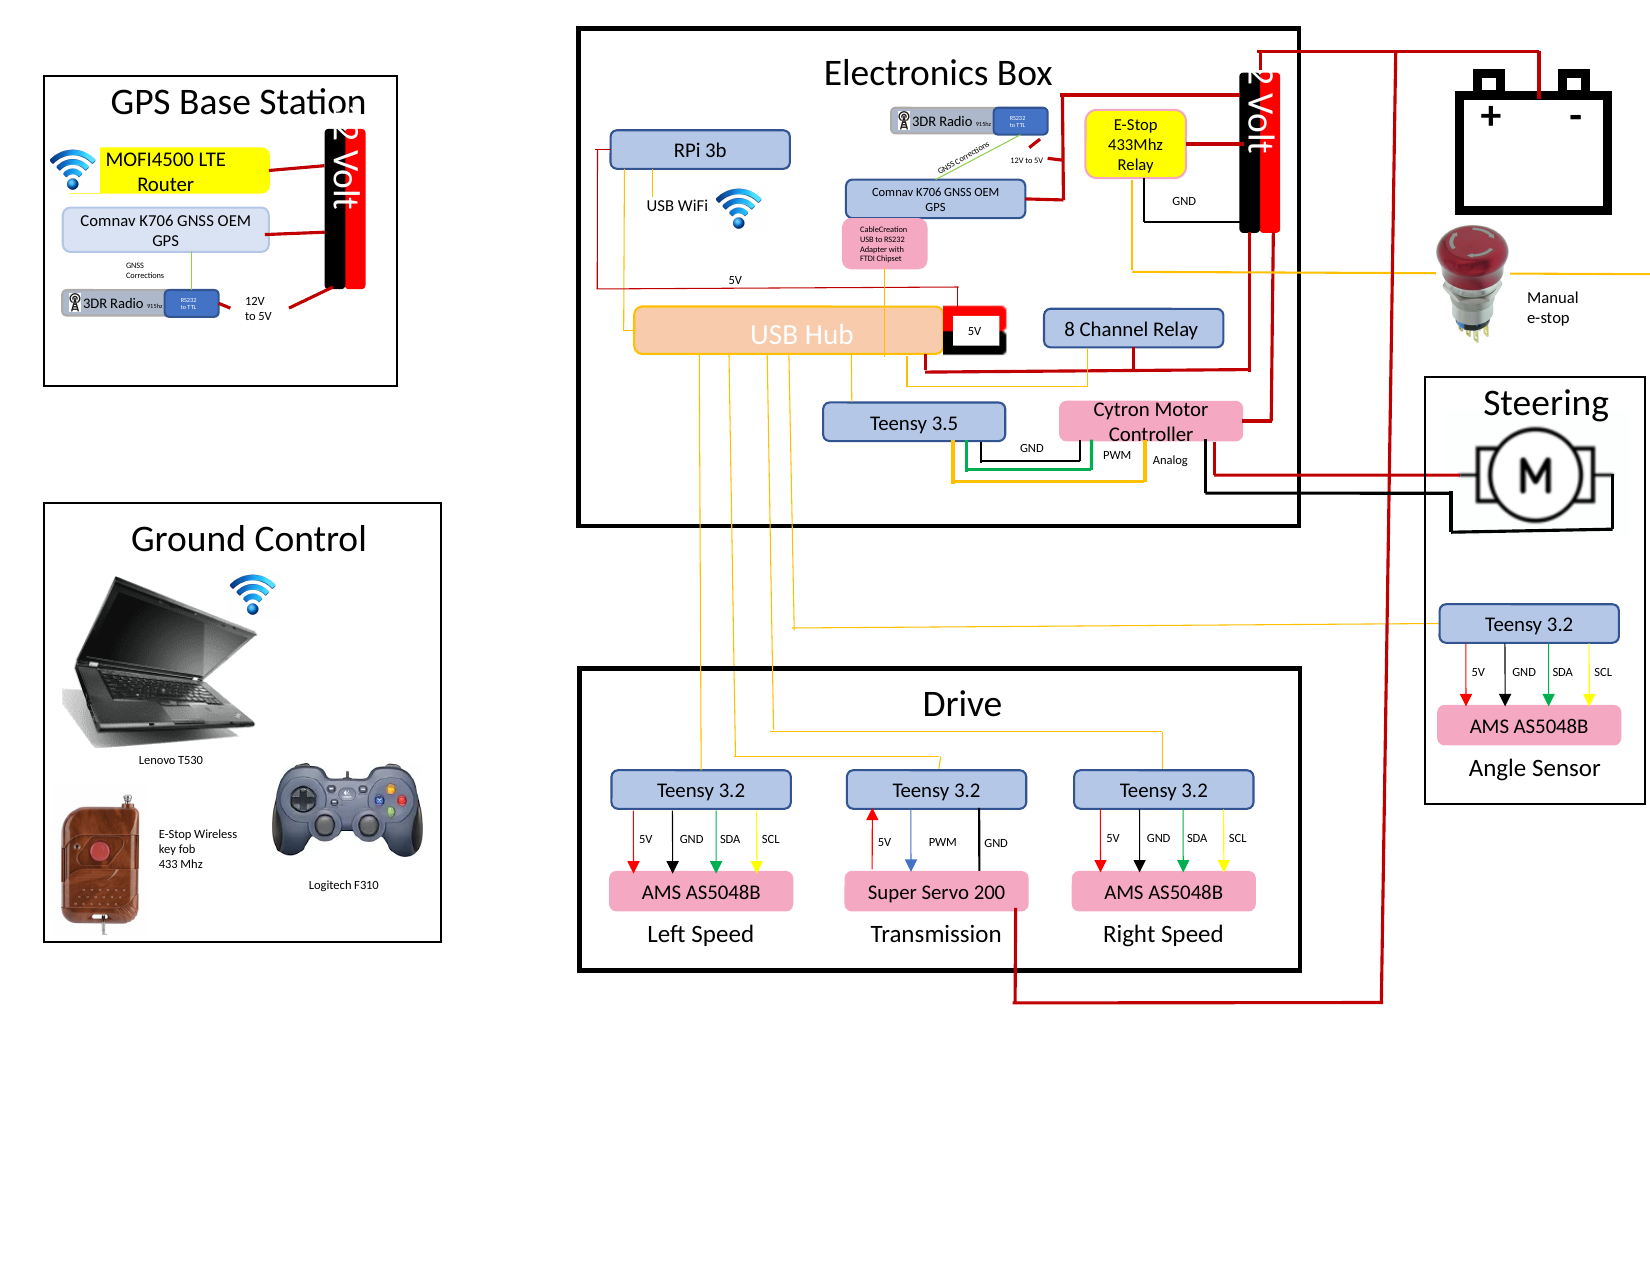

12 Volt
Electronics Box
Engine
GPS Base Station
12 Volt
MOFI4500 LTE Router
Comnav K706 GNSS OEM GPS
GNSS Corrections
12V to 5V
3DR Radio 915hz
RS232 to TTL
+
-
3DR Radio 915hz
RS232 to TTL
E-Stop 433Mhz Relay
Magneto
Engine Kill
RPi 3b
GNSS Corrections
12V to 5V
Comnav K706 GNSS OEM GPS
Fuel Solenoid
GND
USB WiFi
CableCreation USB to RS232 Adapter with FTDI Chipset
Starter
5V
Manual e-stop
Throttle
USB Hub
8 Channel Relay
5V
Steering
IMU
Cytron Motor Controller
Teensy 3.5
GND
PWM
Analog
Ground Control
Lenovo T530
E-Stop Wireless key fob
433 Mhz
Logitech F310
Teensy 3.2
5V
GND
SDA
SCL
Drive
AMS AS5048B
Angle Sensor
Teensy 3.2
Teensy 3.2
PWM
Super Servo 200
Transmission
Teensy 3.2
5V
GND
SDA
SCL
5V
GND
SDA
SCL
5V
GND
AMS AS5048B
AMS AS5048B
Left Speed
Right Speed